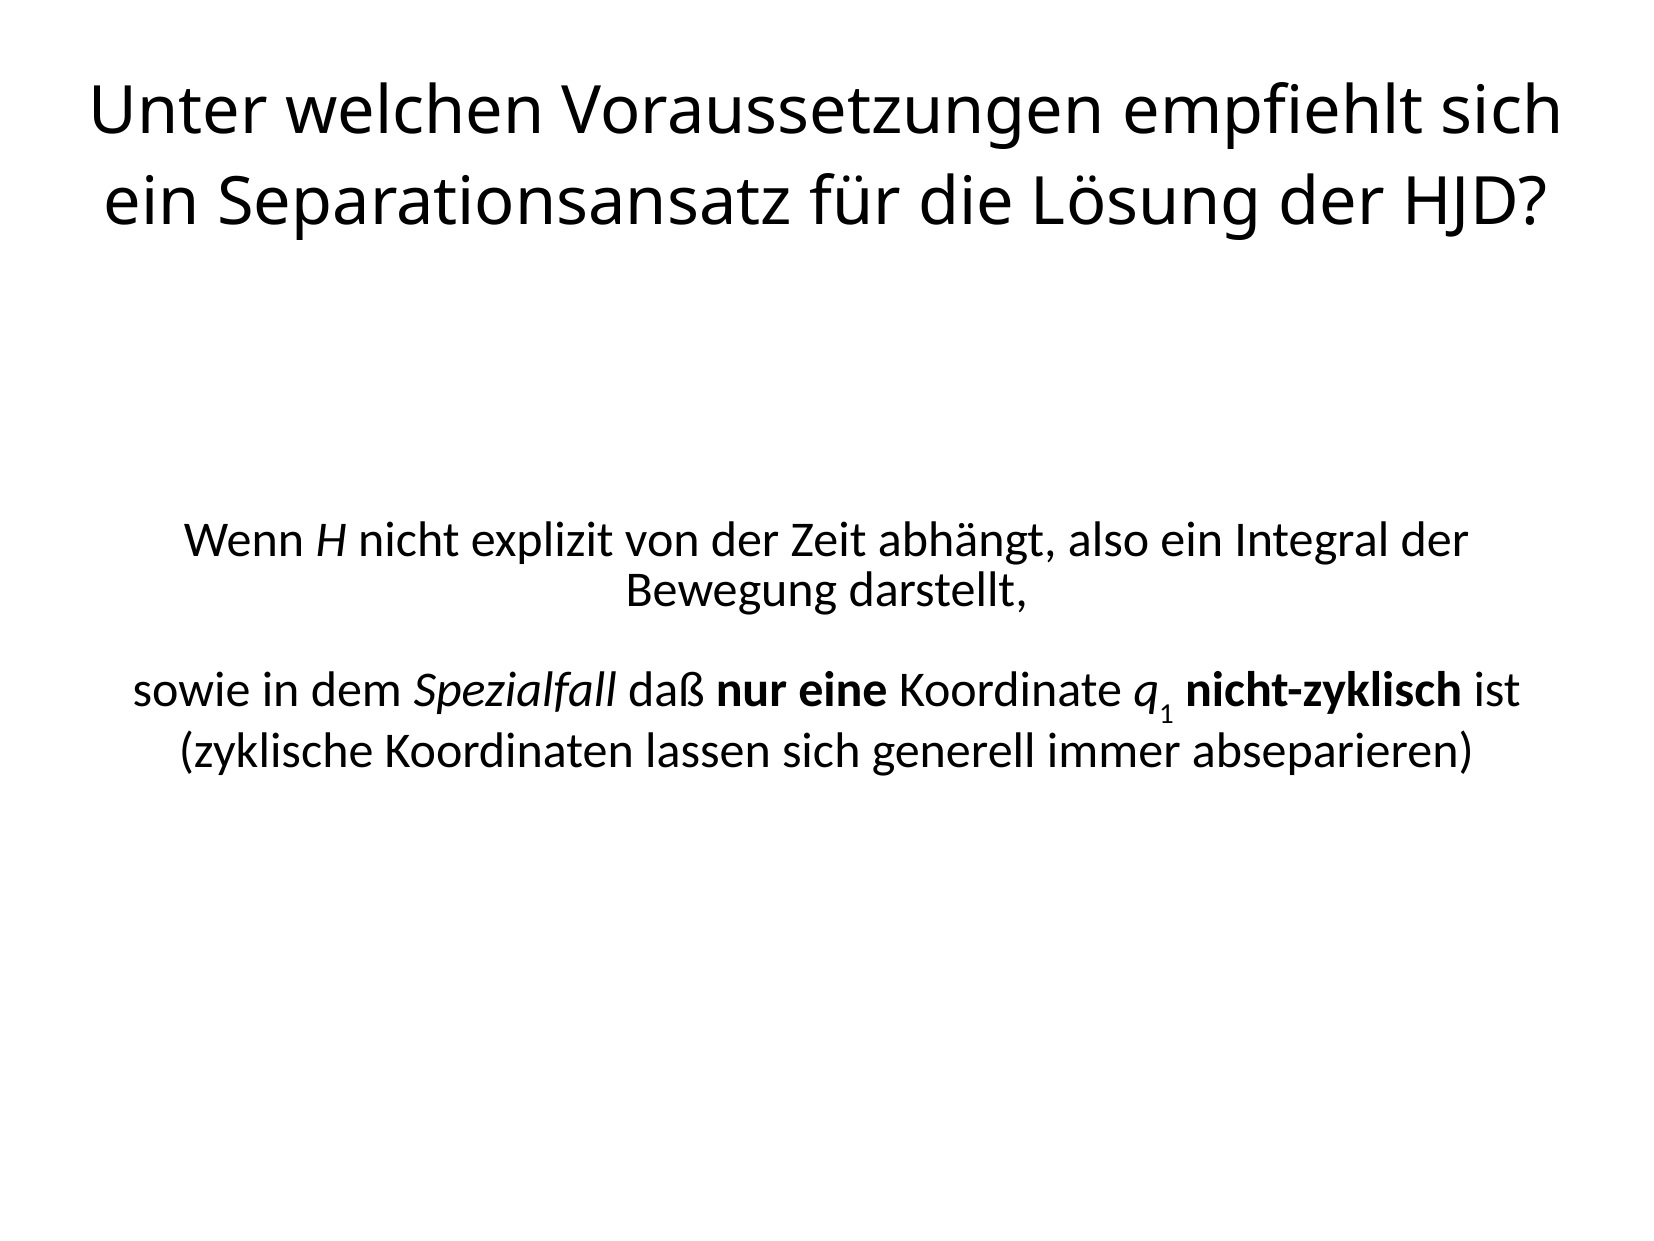

# Unter welchen Voraussetzungen empfiehlt sich ein Separationsansatz für die Lösung der HJD?
Wenn H nicht explizit von der Zeit abhängt, also ein Integral der Bewegung darstellt,
sowie in dem Spezialfall daß nur eine Koordinate q1 nicht-zyklisch ist
(zyklische Koordinaten lassen sich generell immer abseparieren)